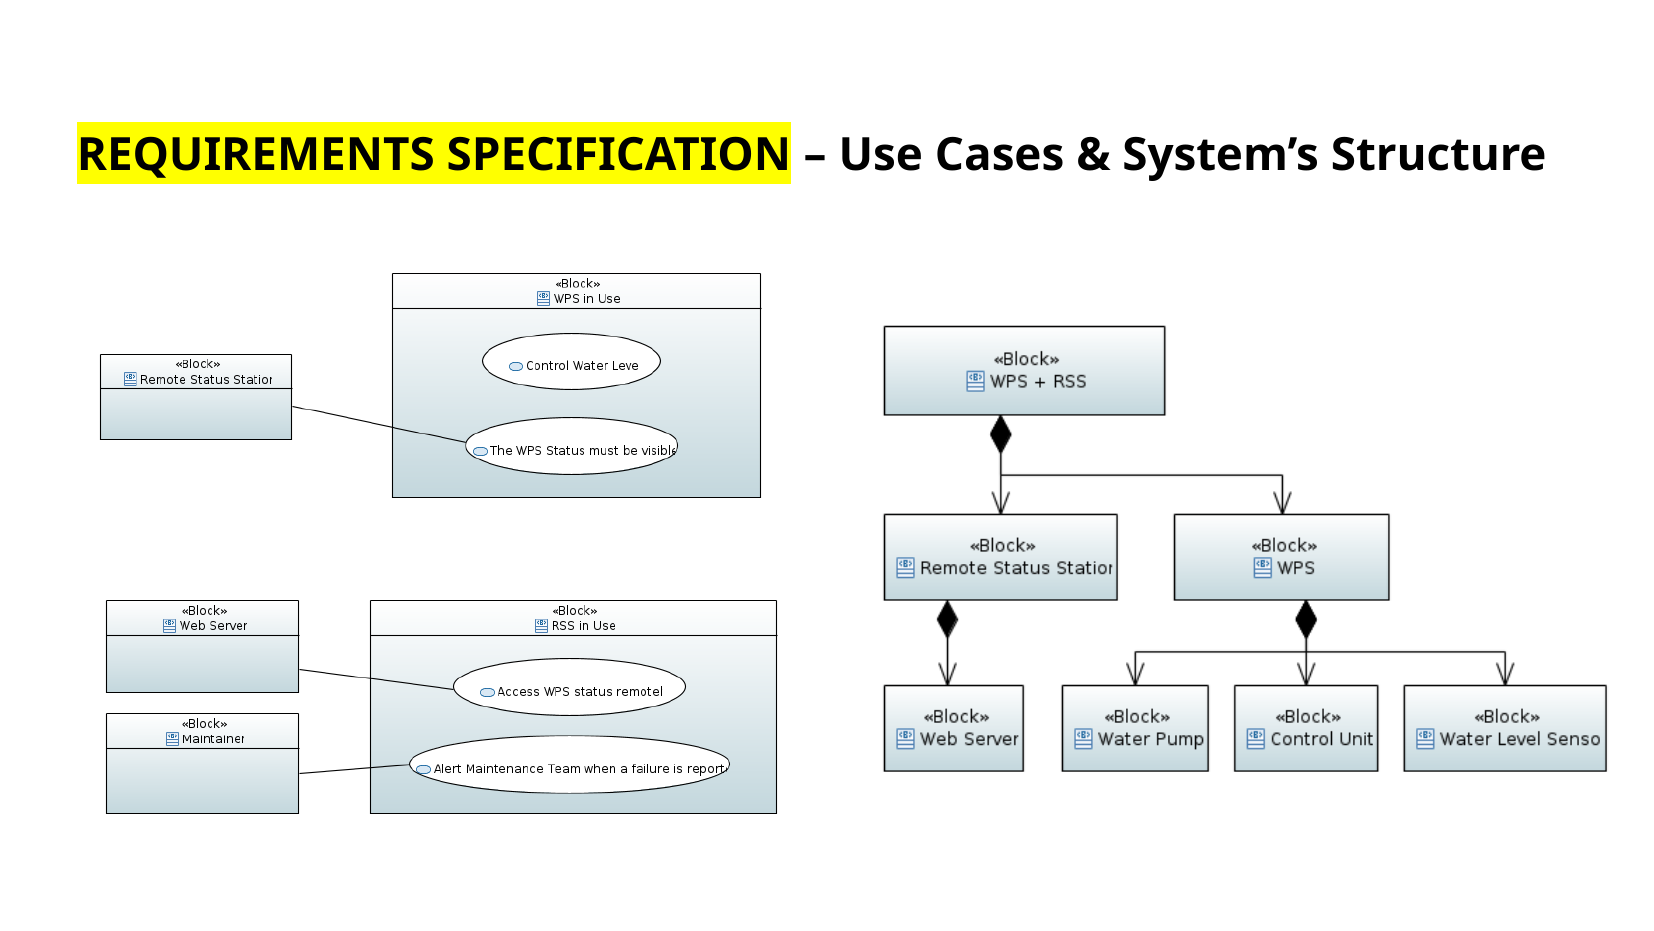

# REQUIREMENTS SPECIFICATION – Use Cases & System’s Structure